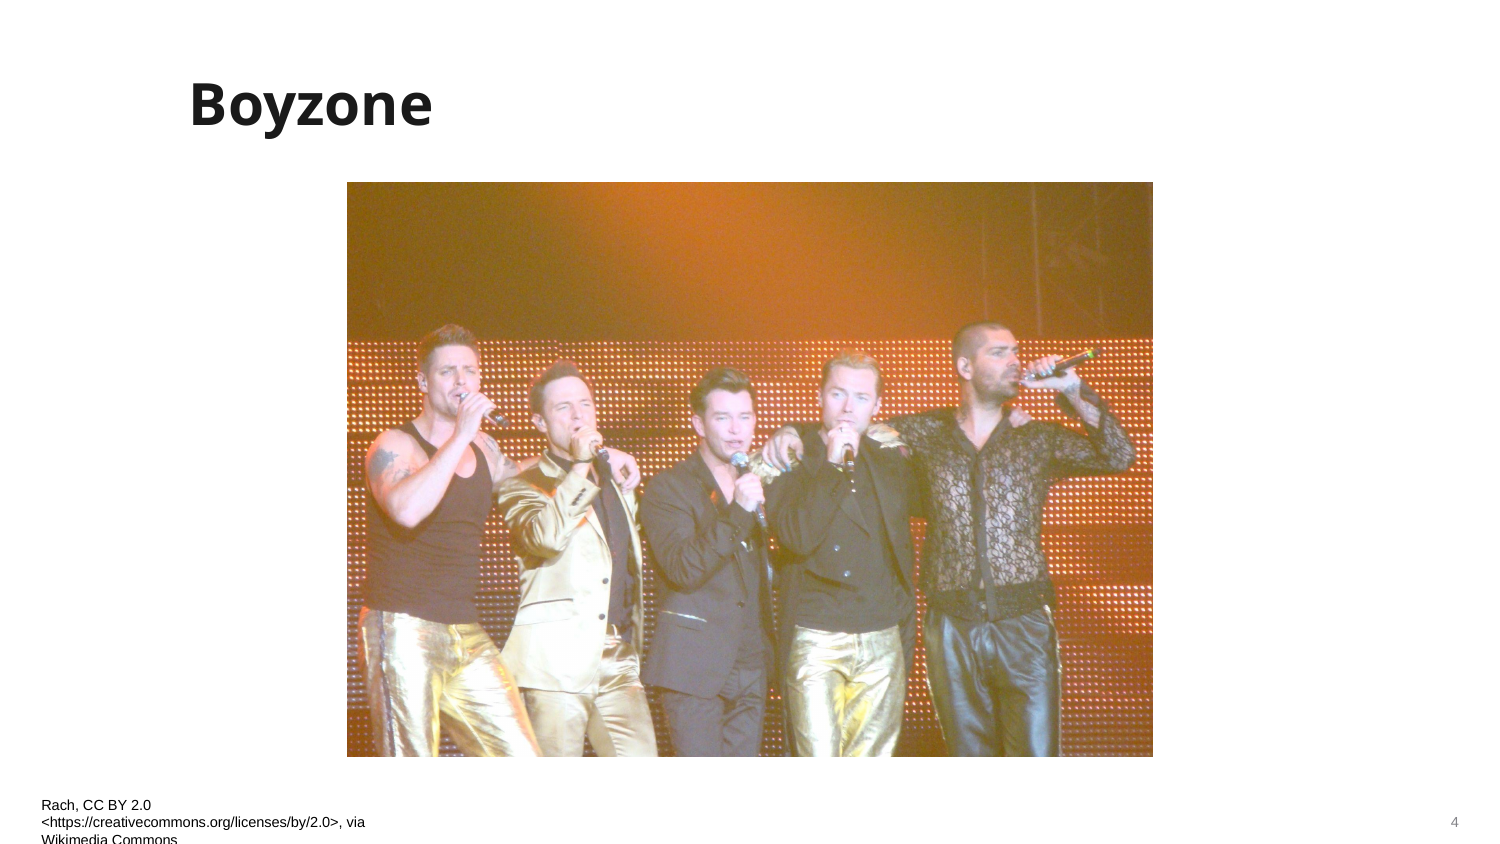

# Boyzone
Rach, CC BY 2.0 <https://creativecommons.org/licenses/by/2.0>, via Wikimedia Commons